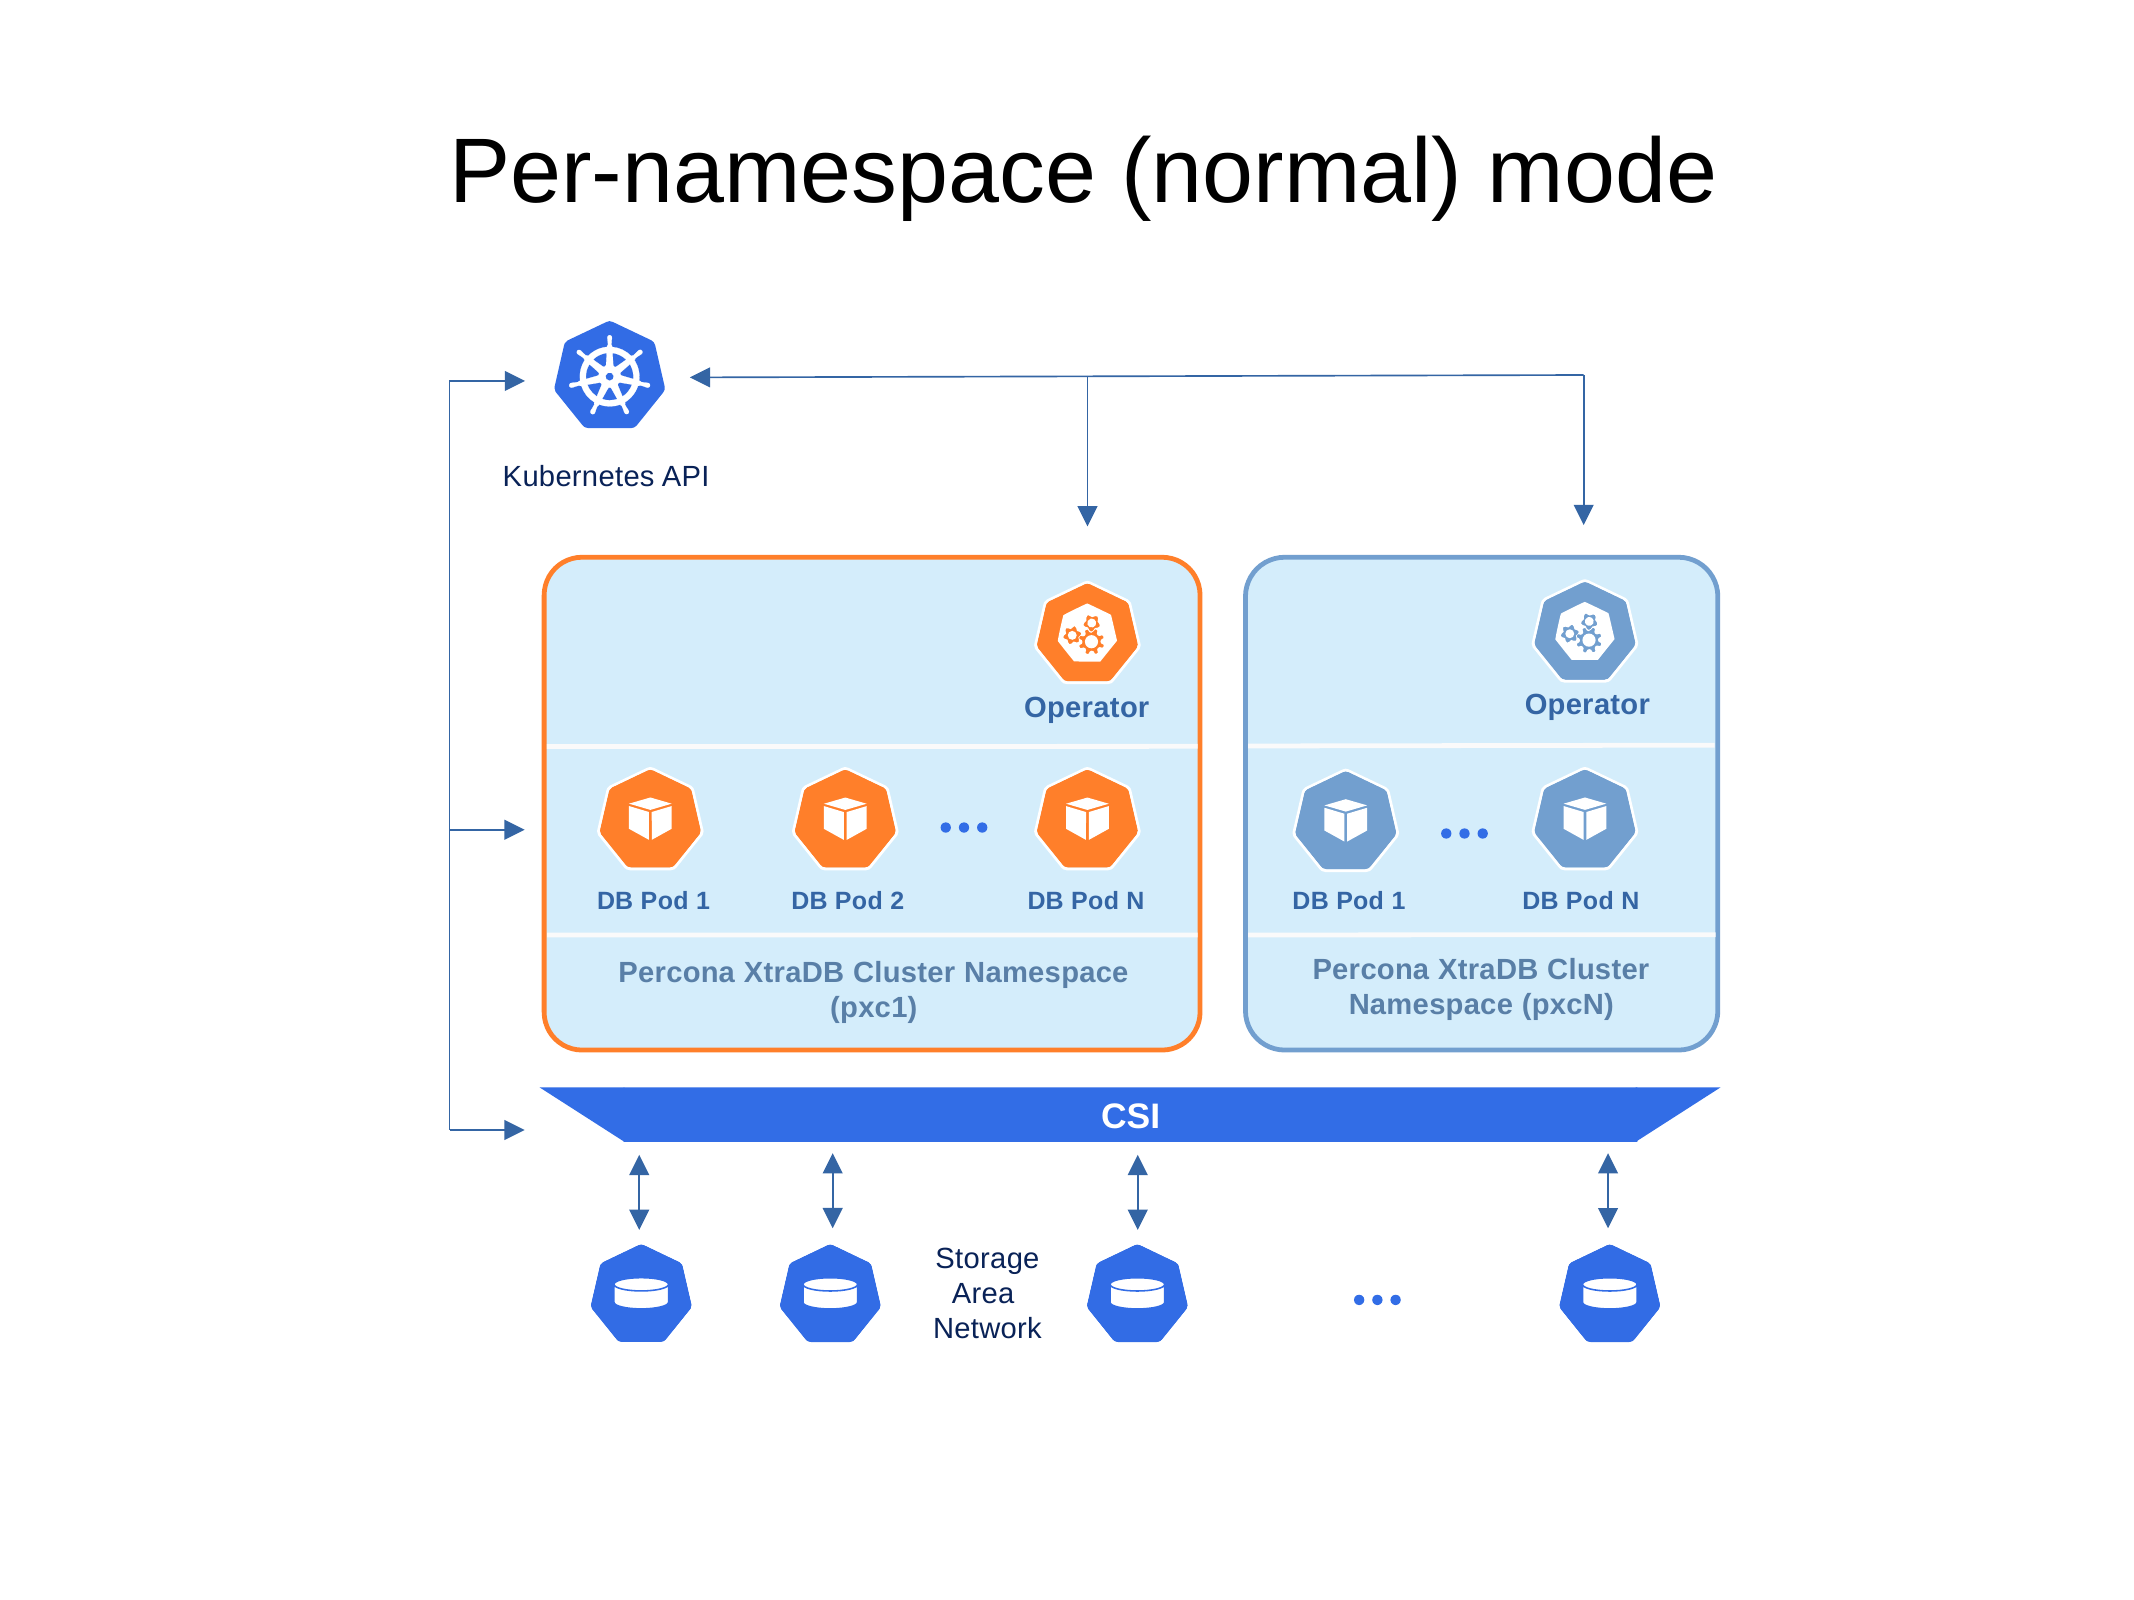

Per-namespace (normal) mode
Kubernetes API
Operator
Operator
DB Pod N
DB Pod 1
DB Pod 2
DB Pod N
DB Pod 1
DB Pod N
Percona XtraDB Cluster
Namespace (pxcN)
Percona XtraDB Cluster Namespace (pxc1)
CSI
Storage
Area
Network